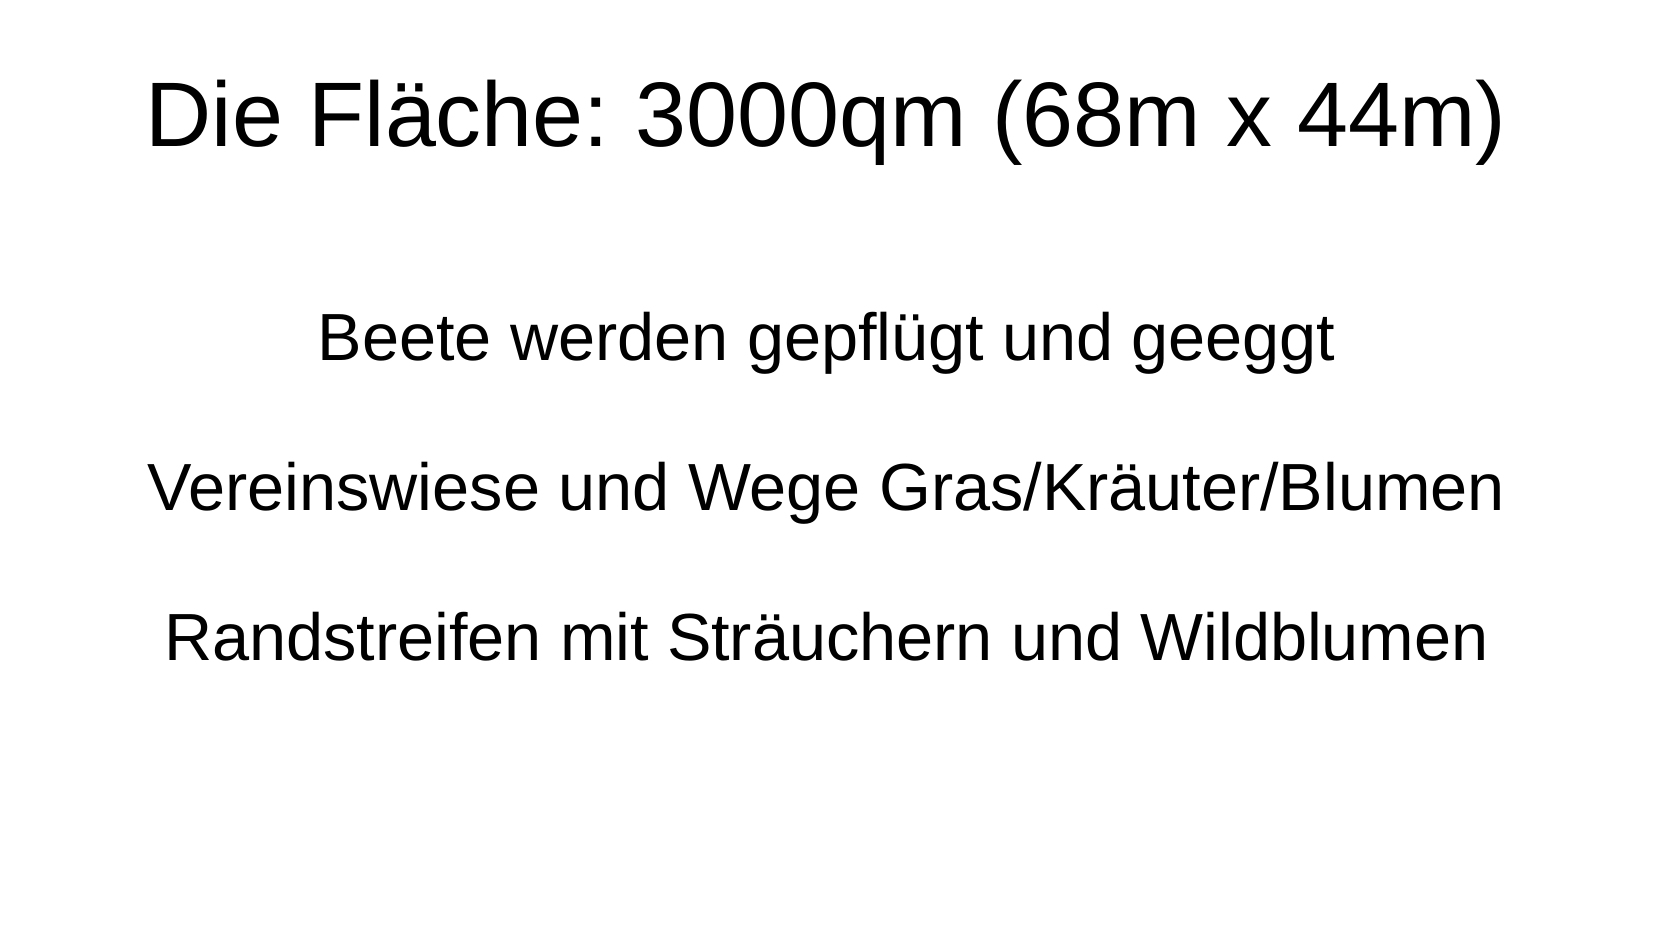

# Die Fläche: 3000qm (68m x 44m)
Beete werden gepflügt und geeggt
Vereinswiese und Wege Gras/Kräuter/Blumen
Randstreifen mit Sträuchern und Wildblumen